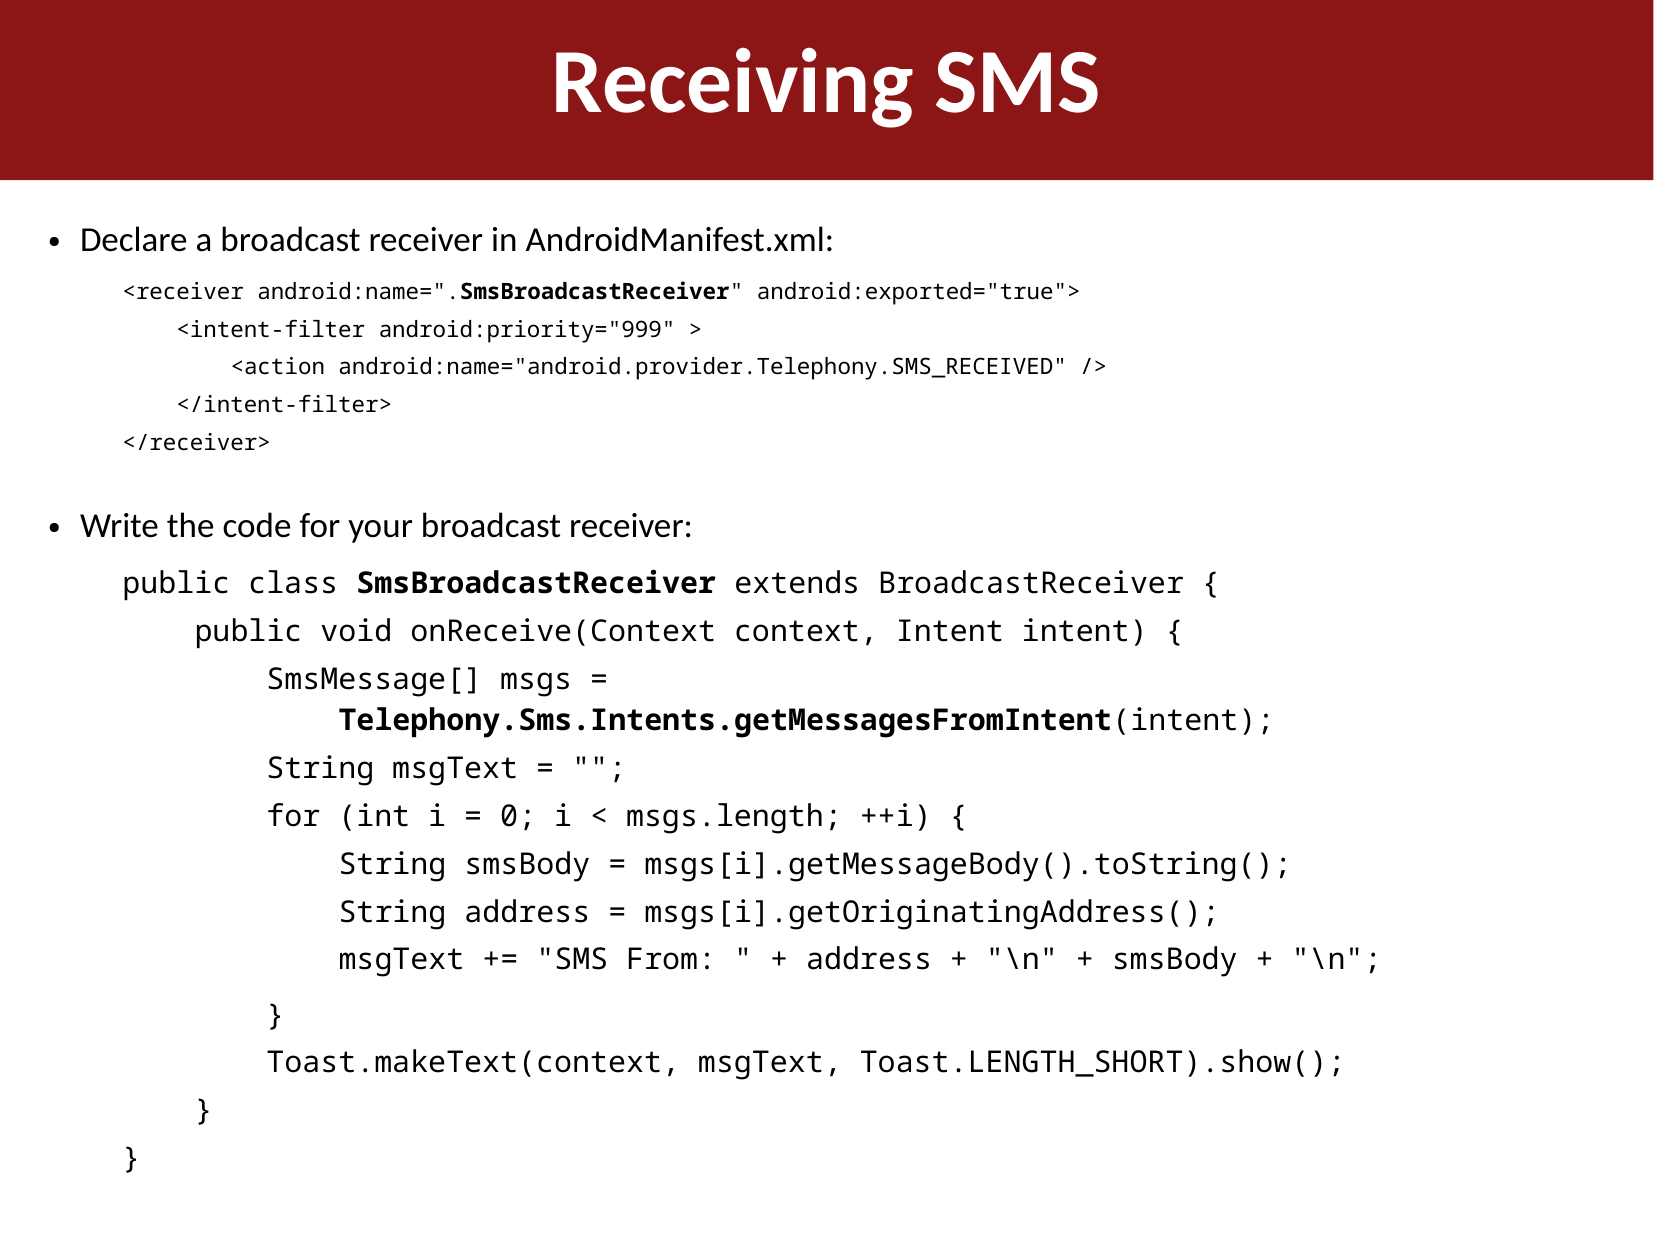

# Receiving SMS
Declare a broadcast receiver in AndroidManifest.xml:
<receiver android:name=".SmsBroadcastReceiver" android:exported="true">
 <intent-filter android:priority="999" >
 <action android:name="android.provider.Telephony.SMS_RECEIVED" />
 </intent-filter>
</receiver>
Write the code for your broadcast receiver:
public class SmsBroadcastReceiver extends BroadcastReceiver {
 public void onReceive(Context context, Intent intent) {
 SmsMessage[] msgs =
 Telephony.Sms.Intents.getMessagesFromIntent(intent);
 String msgText = "";
 for (int i = 0; i < msgs.length; ++i) {
 String smsBody = msgs[i].getMessageBody().toString();
 String address = msgs[i].getOriginatingAddress();
 msgText += "SMS From: " + address + "\n" + smsBody + "\n";
 }
 Toast.makeText(context, msgText, Toast.LENGTH_SHORT).show();
 }
}